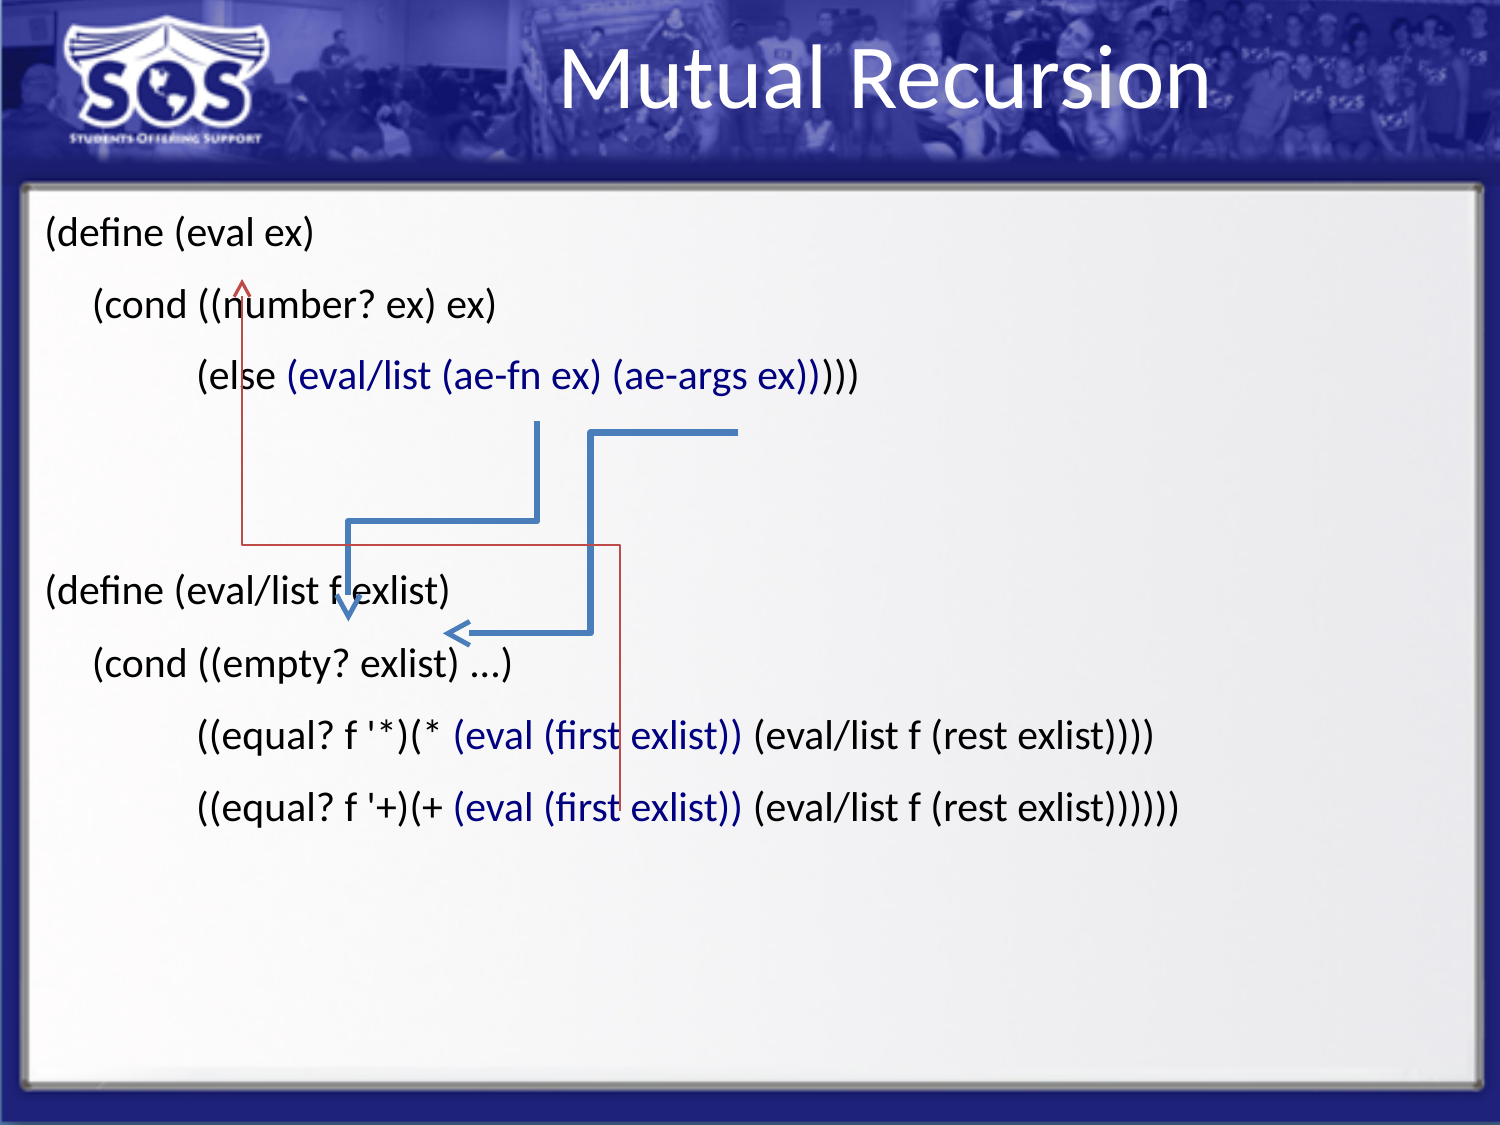

Mutual Recursion
(define (eval ex)
 (cond ((number? ex) ex)
 (else (eval/list (ae-fn ex) (ae-args ex)))))
(define (eval/list f exlist)
 (cond ((empty? exlist) ...)
 ((equal? f '*)(* (eval (first exlist)) (eval/list f (rest exlist))))
 ((equal? f '+)(+ (eval (first exlist)) (eval/list f (rest exlist))))))